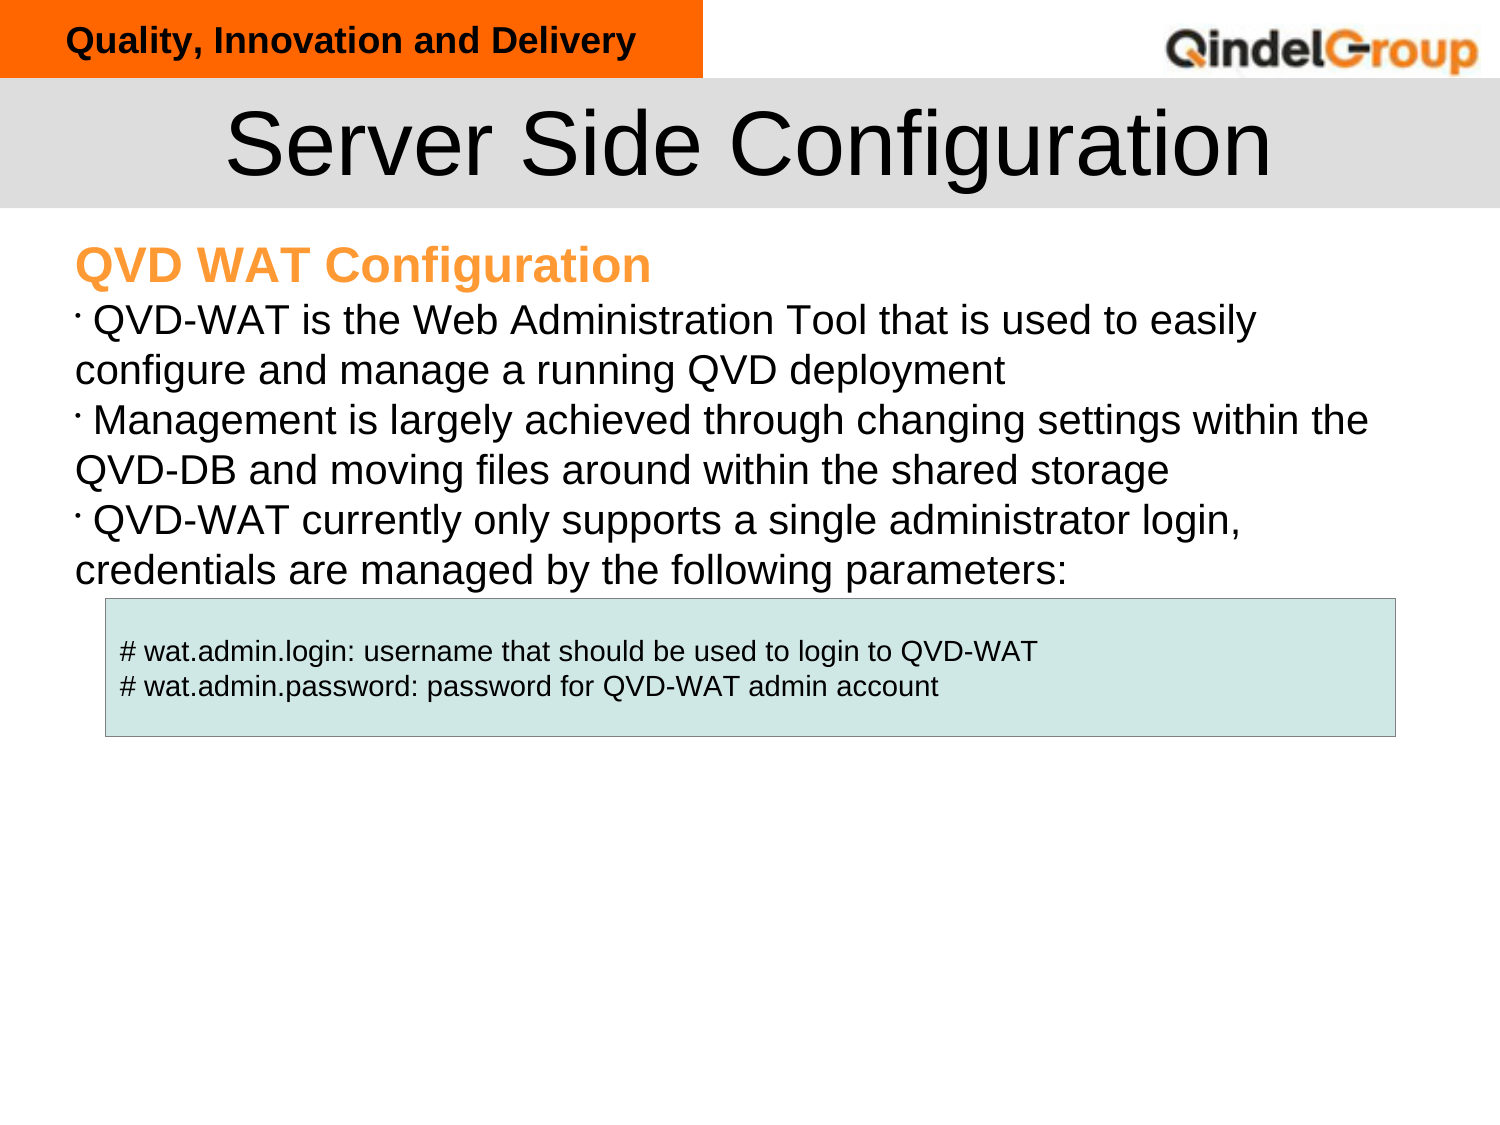

# Server Side Configuration
QVD WAT Configuration
 QVD-WAT is the Web Administration Tool that is used to easily configure and manage a running QVD deployment
 Management is largely achieved through changing settings within the QVD-DB and moving files around within the shared storage
 QVD-WAT currently only supports a single administrator login, credentials are managed by the following parameters:
# wat.admin.login: username that should be used to login to QVD-WAT
# wat.admin.password: password for QVD-WAT admin account